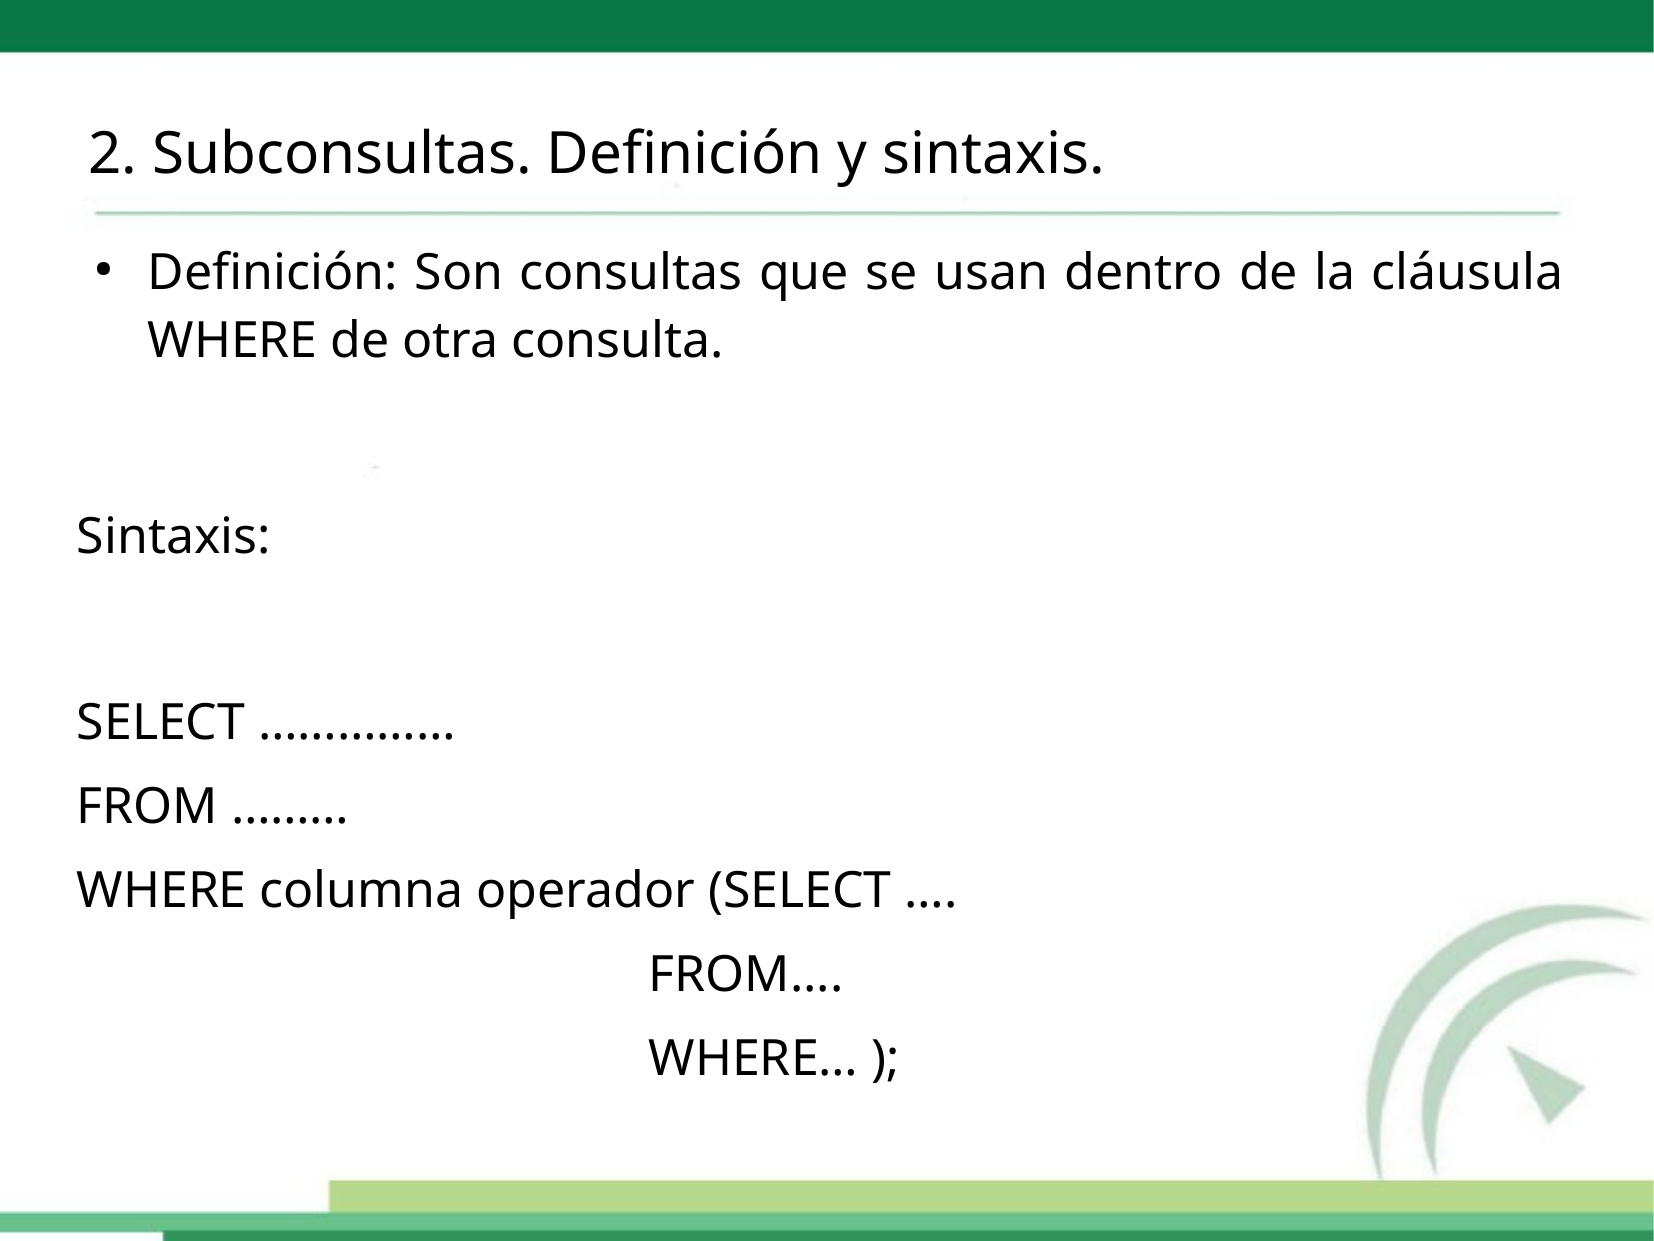

# 2. Subconsultas. Definición y sintaxis.
Definición: Son consultas que se usan dentro de la cláusula WHERE de otra consulta.
Sintaxis:
SELECT ……………
FROM ………
WHERE columna operador (SELECT ….
 FROM....
 WHERE… );